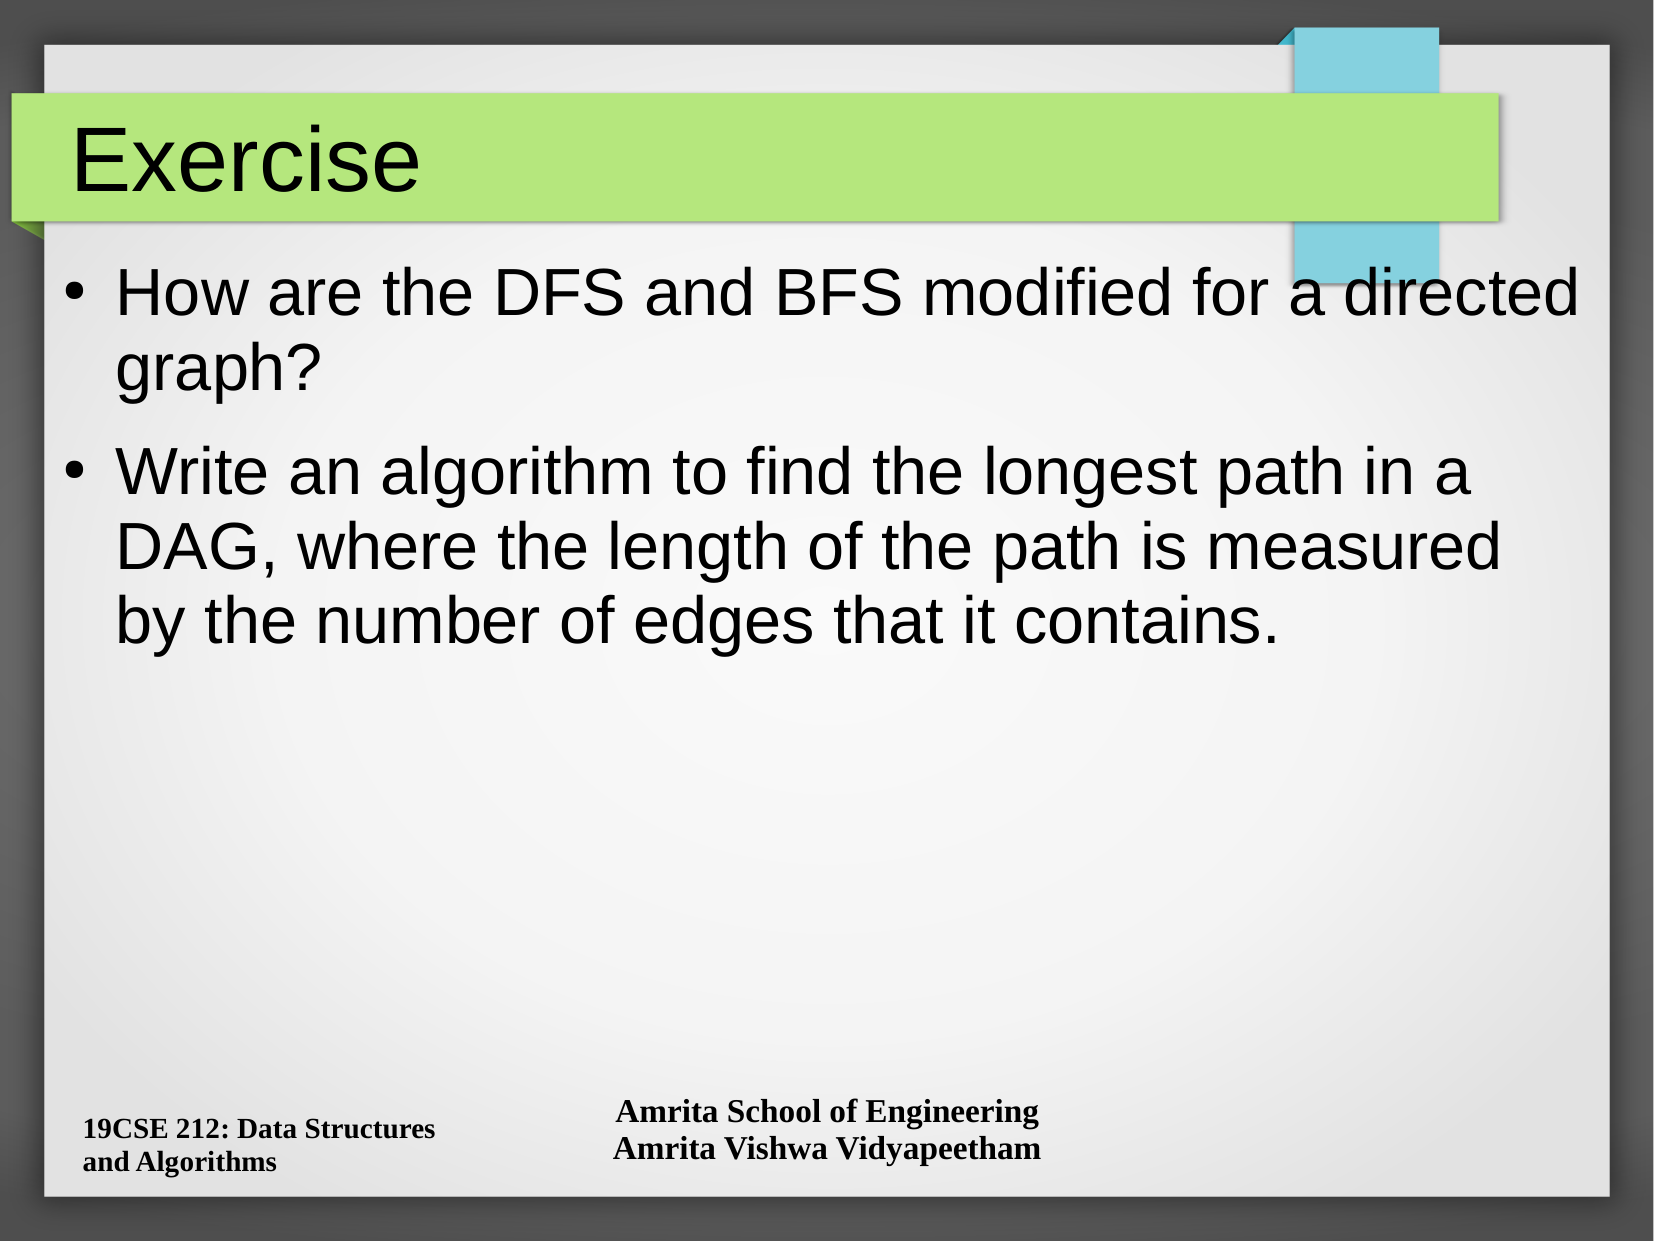

# Exercise
How are the DFS and BFS modified for a directed graph?
Write an algorithm to find the longest path in a DAG, where the length of the path is measured by the number of edges that it contains.